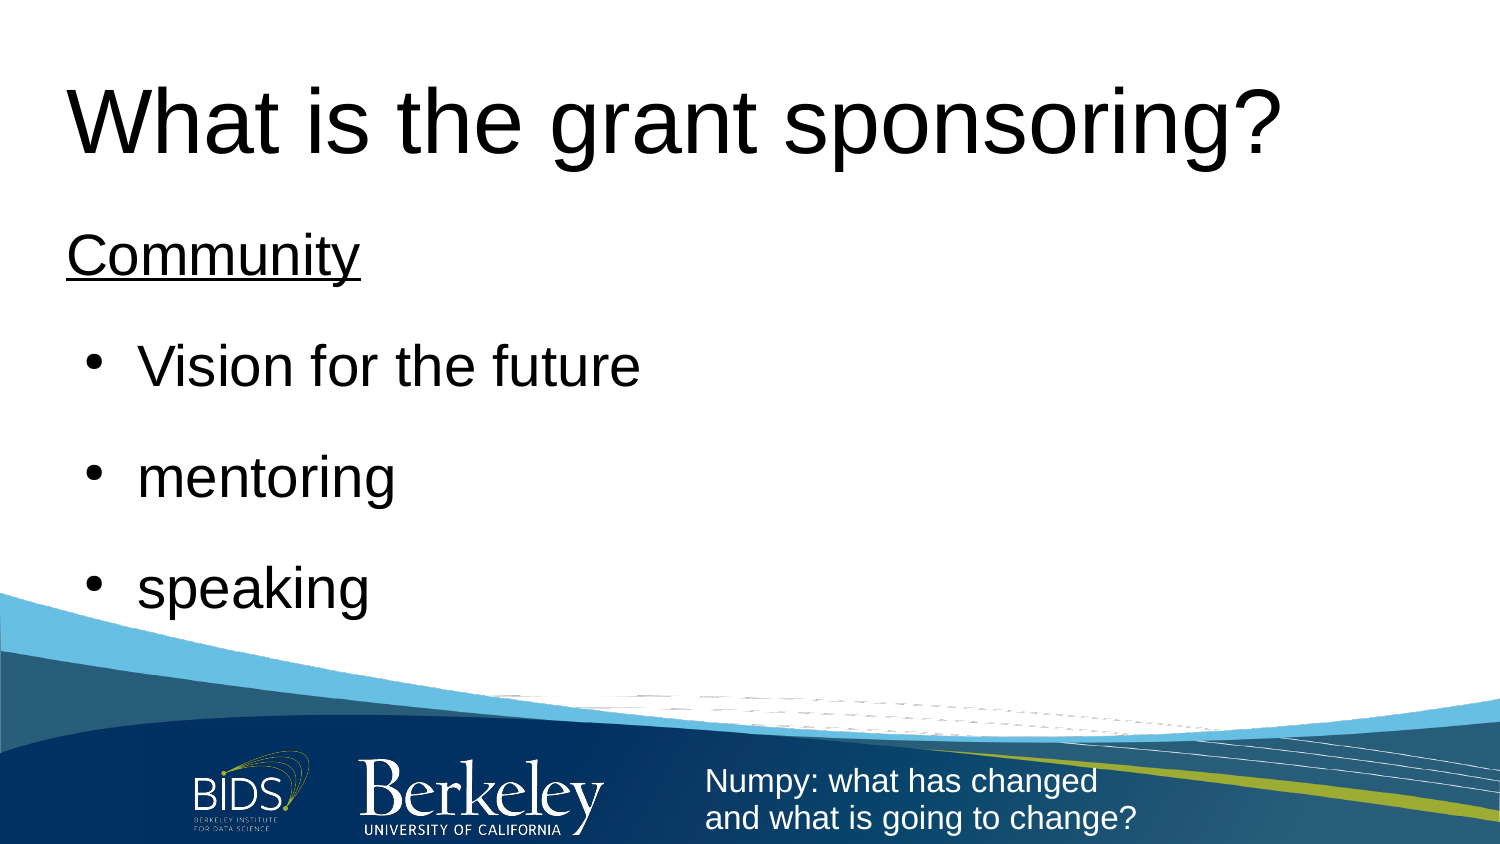

# What is the grant sponsoring?
Community
Vision for the future
mentoring
speaking
Numpy: what has changed
and what is going to change?